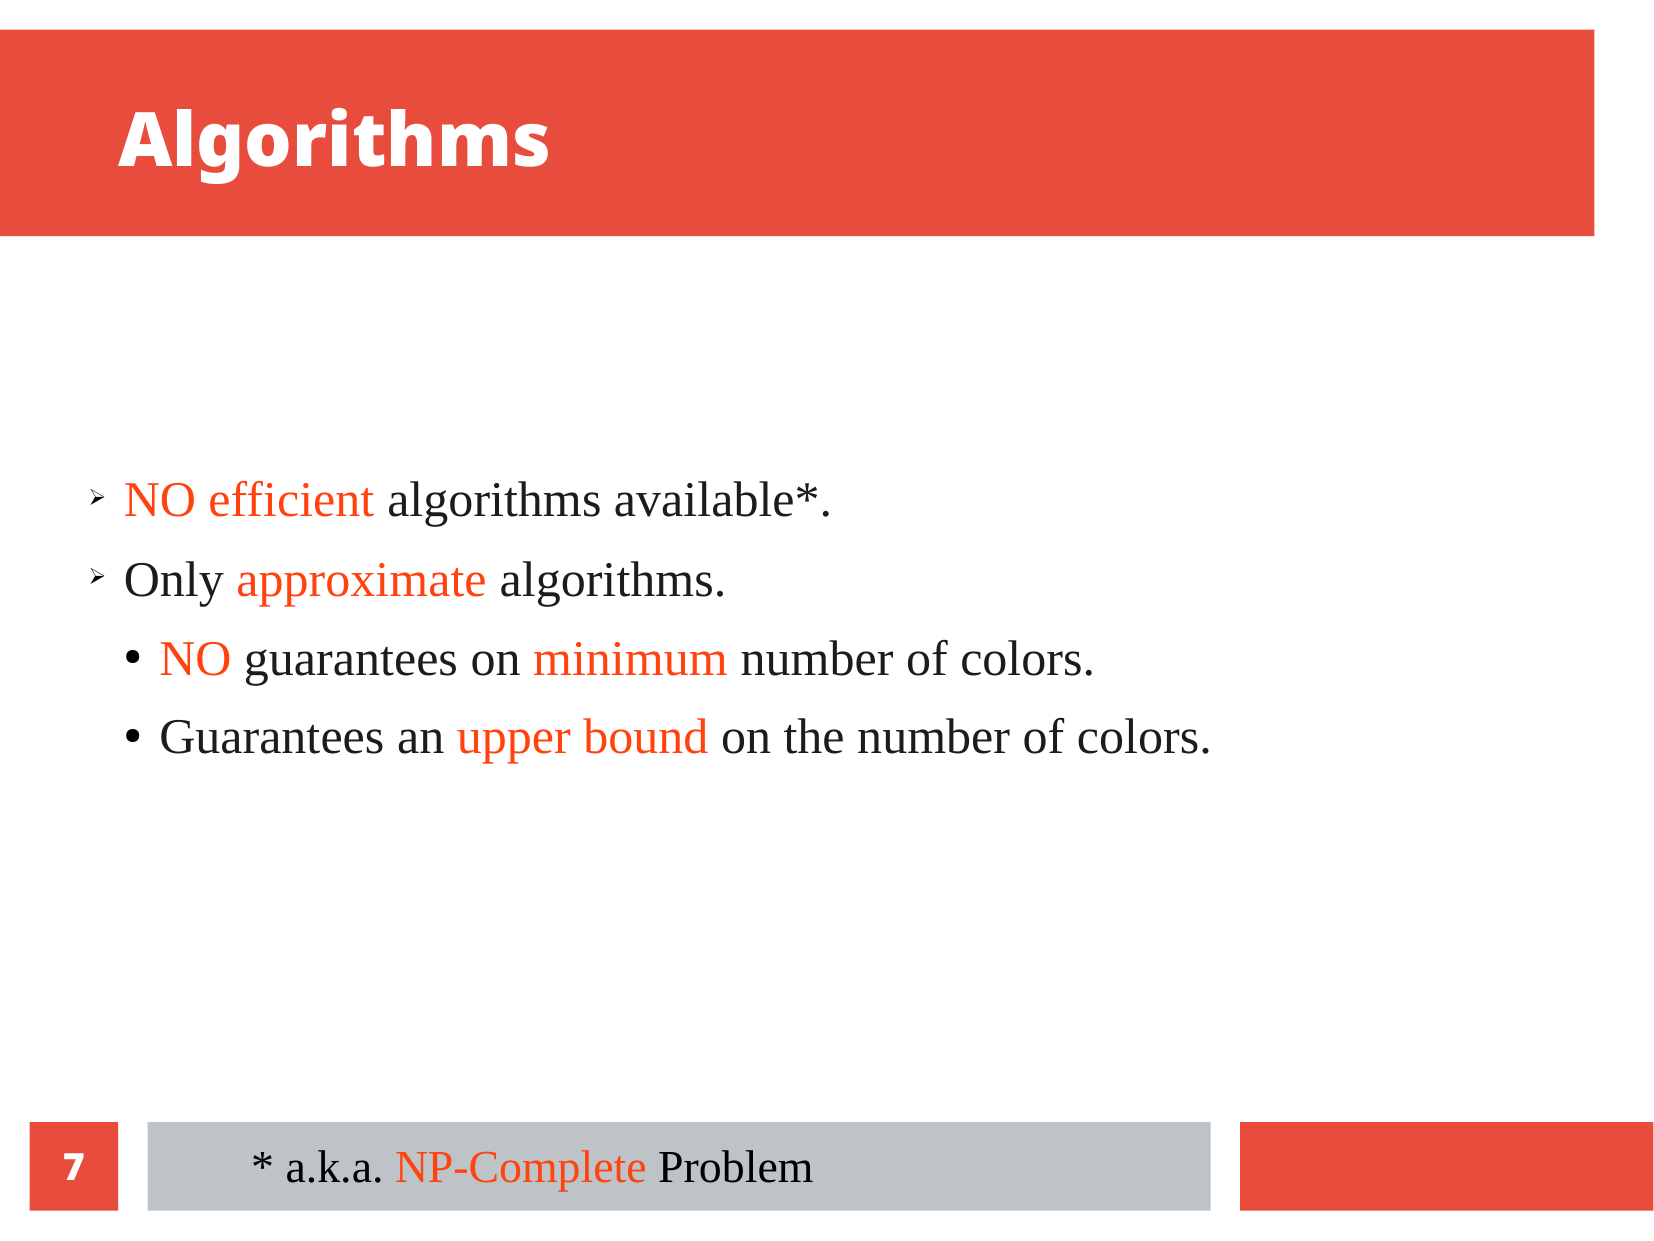

# Algorithms
NO efficient algorithms available*.
Only approximate algorithms.
NO guarantees on minimum number of colors.
Guarantees an upper bound on the number of colors.
7
* a.k.a. NP-Complete Problem